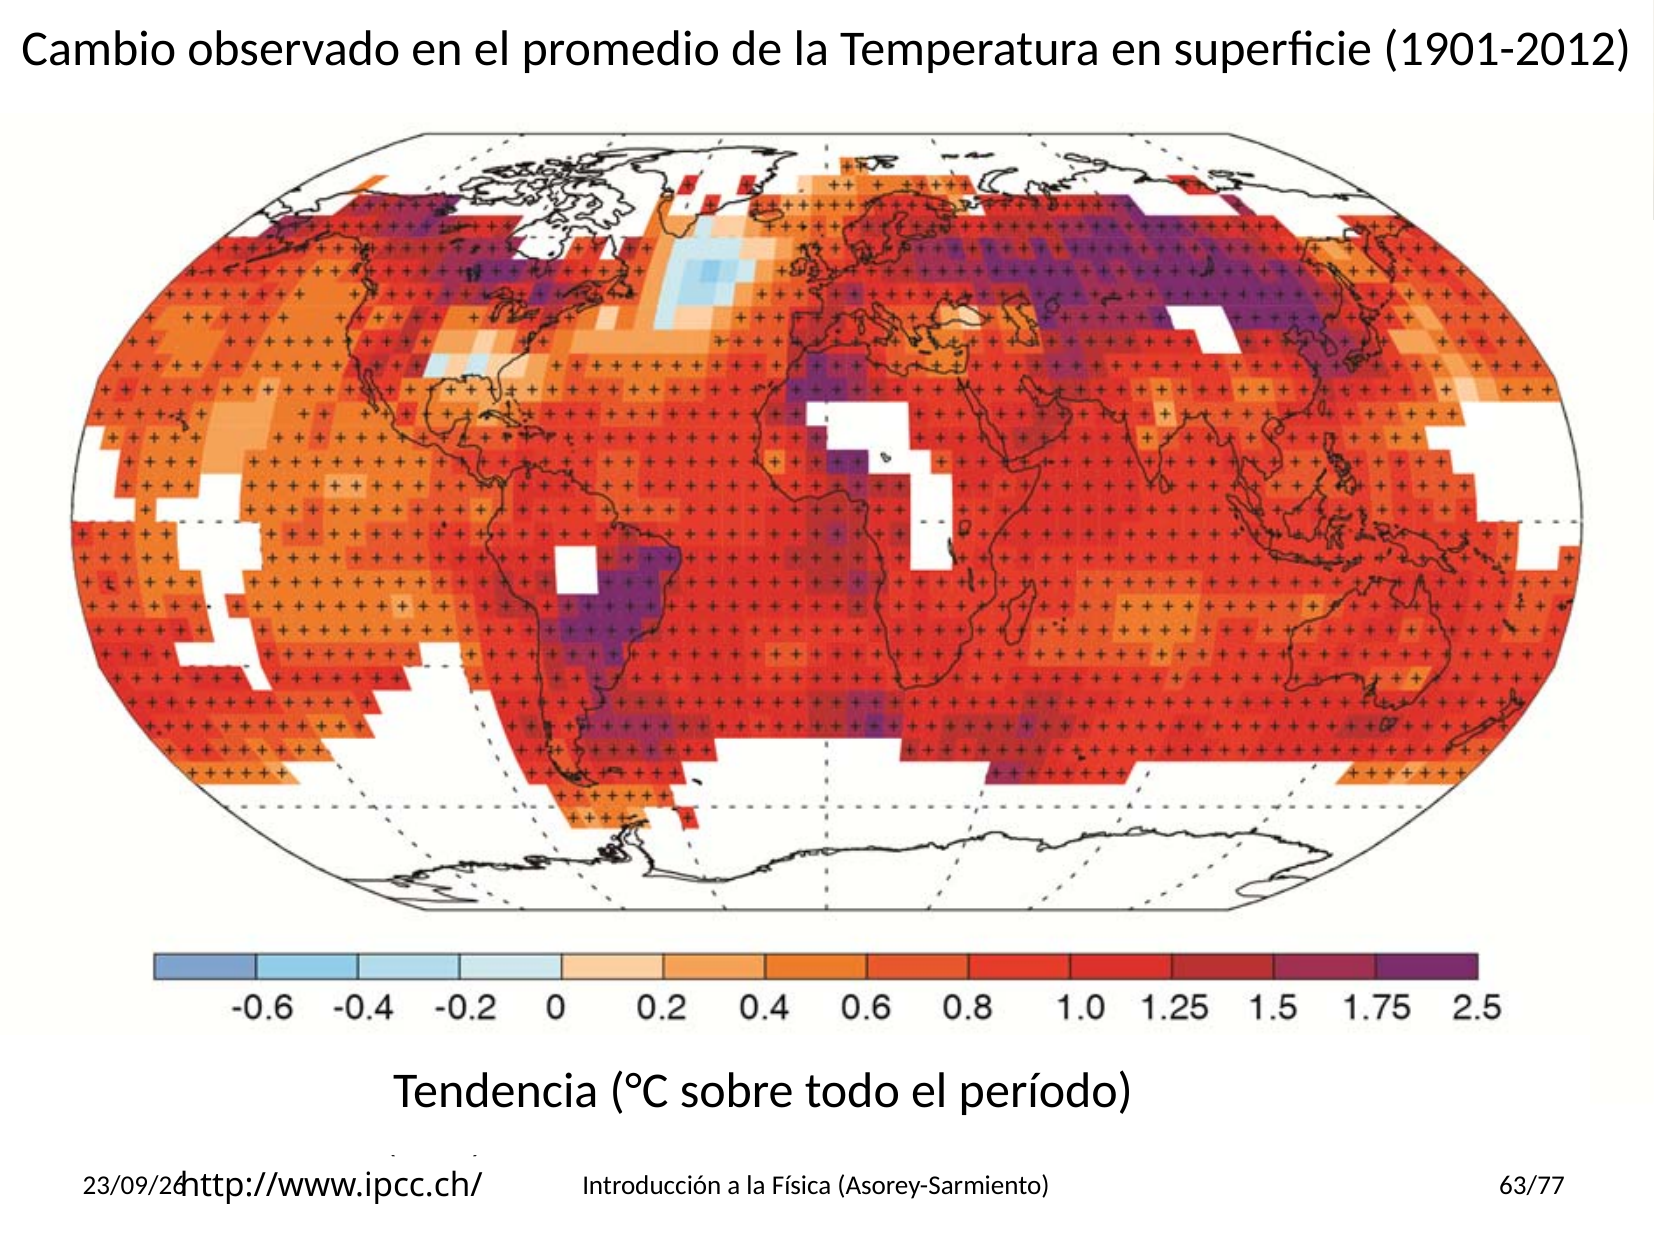

Cambio observado en el promedio de la Temperatura en superficie (1901-2012)
Tendencia (°C sobre todo el período)
Fuente: IPCC (2013)
http://www.ipcc.ch/
Introducción a la Física (Asorey-Sarmiento)
63